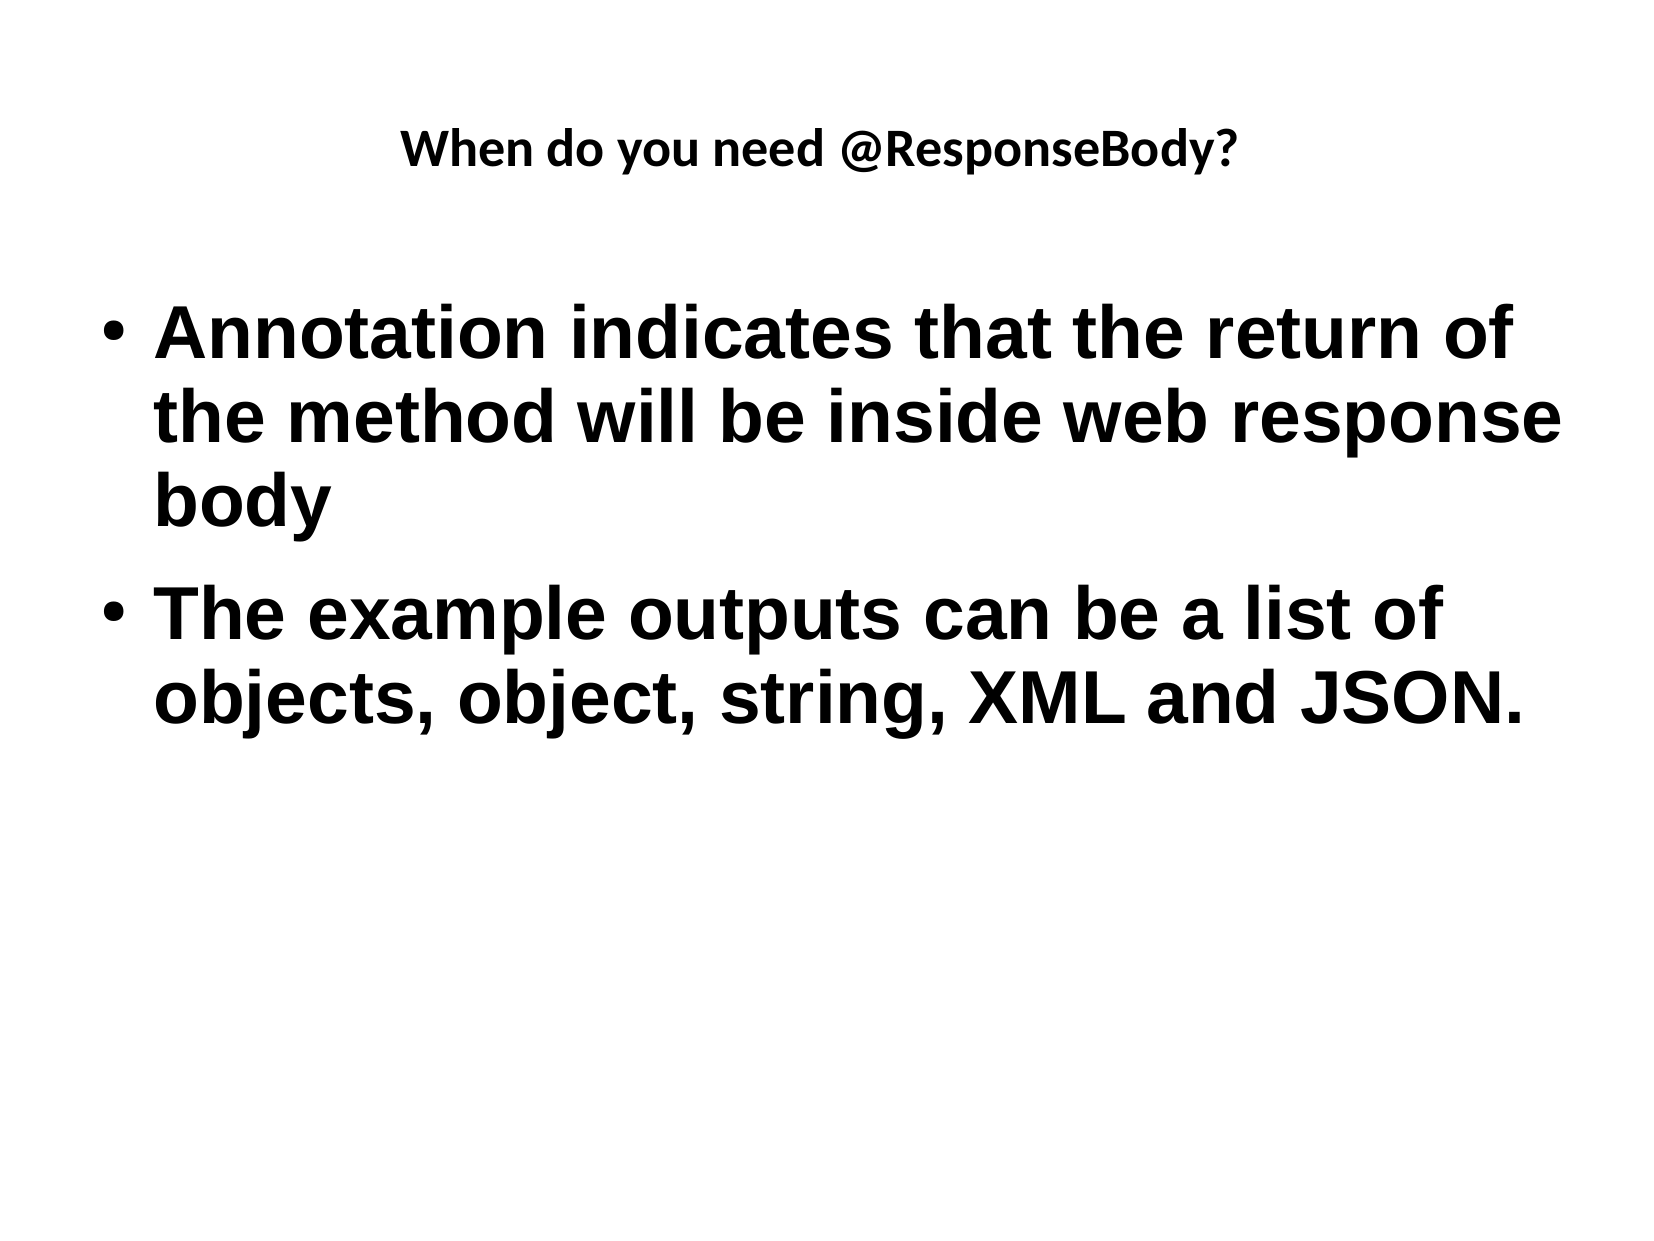

# When do you need @ResponseBody?
Annotation indicates that the return of the method will be inside web response body
The example outputs can be a list of objects, object, string, XML and JSON.